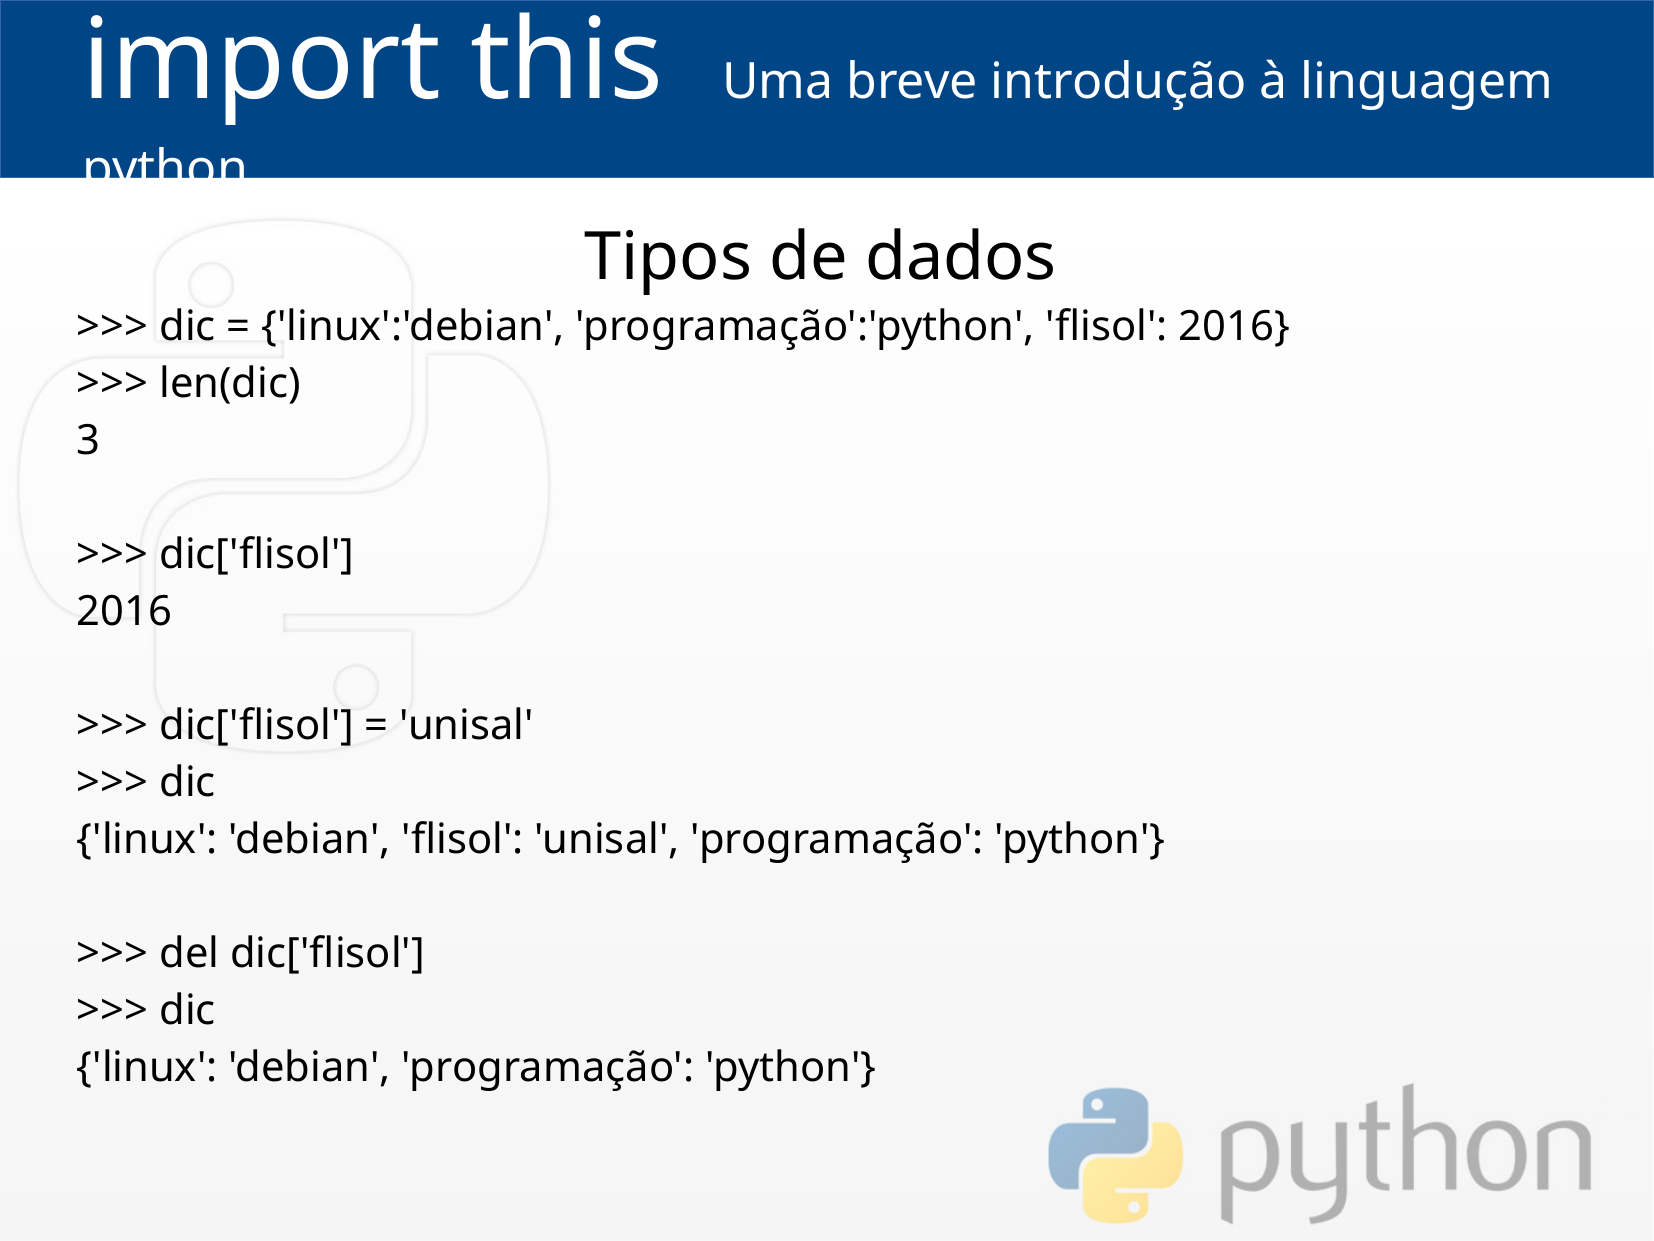

import this Uma breve introdução à linguagem python
Tipos de dados
# >>> dic = {'linux':'debian', 'programação':'python', 'flisol': 2016}
>>> len(dic)
3
>>> dic['flisol']
2016
>>> dic['flisol'] = 'unisal'
>>> dic
{'linux': 'debian', 'flisol': 'unisal', 'programação': 'python'}
>>> del dic['flisol']
>>> dic
{'linux': 'debian', 'programação': 'python'}